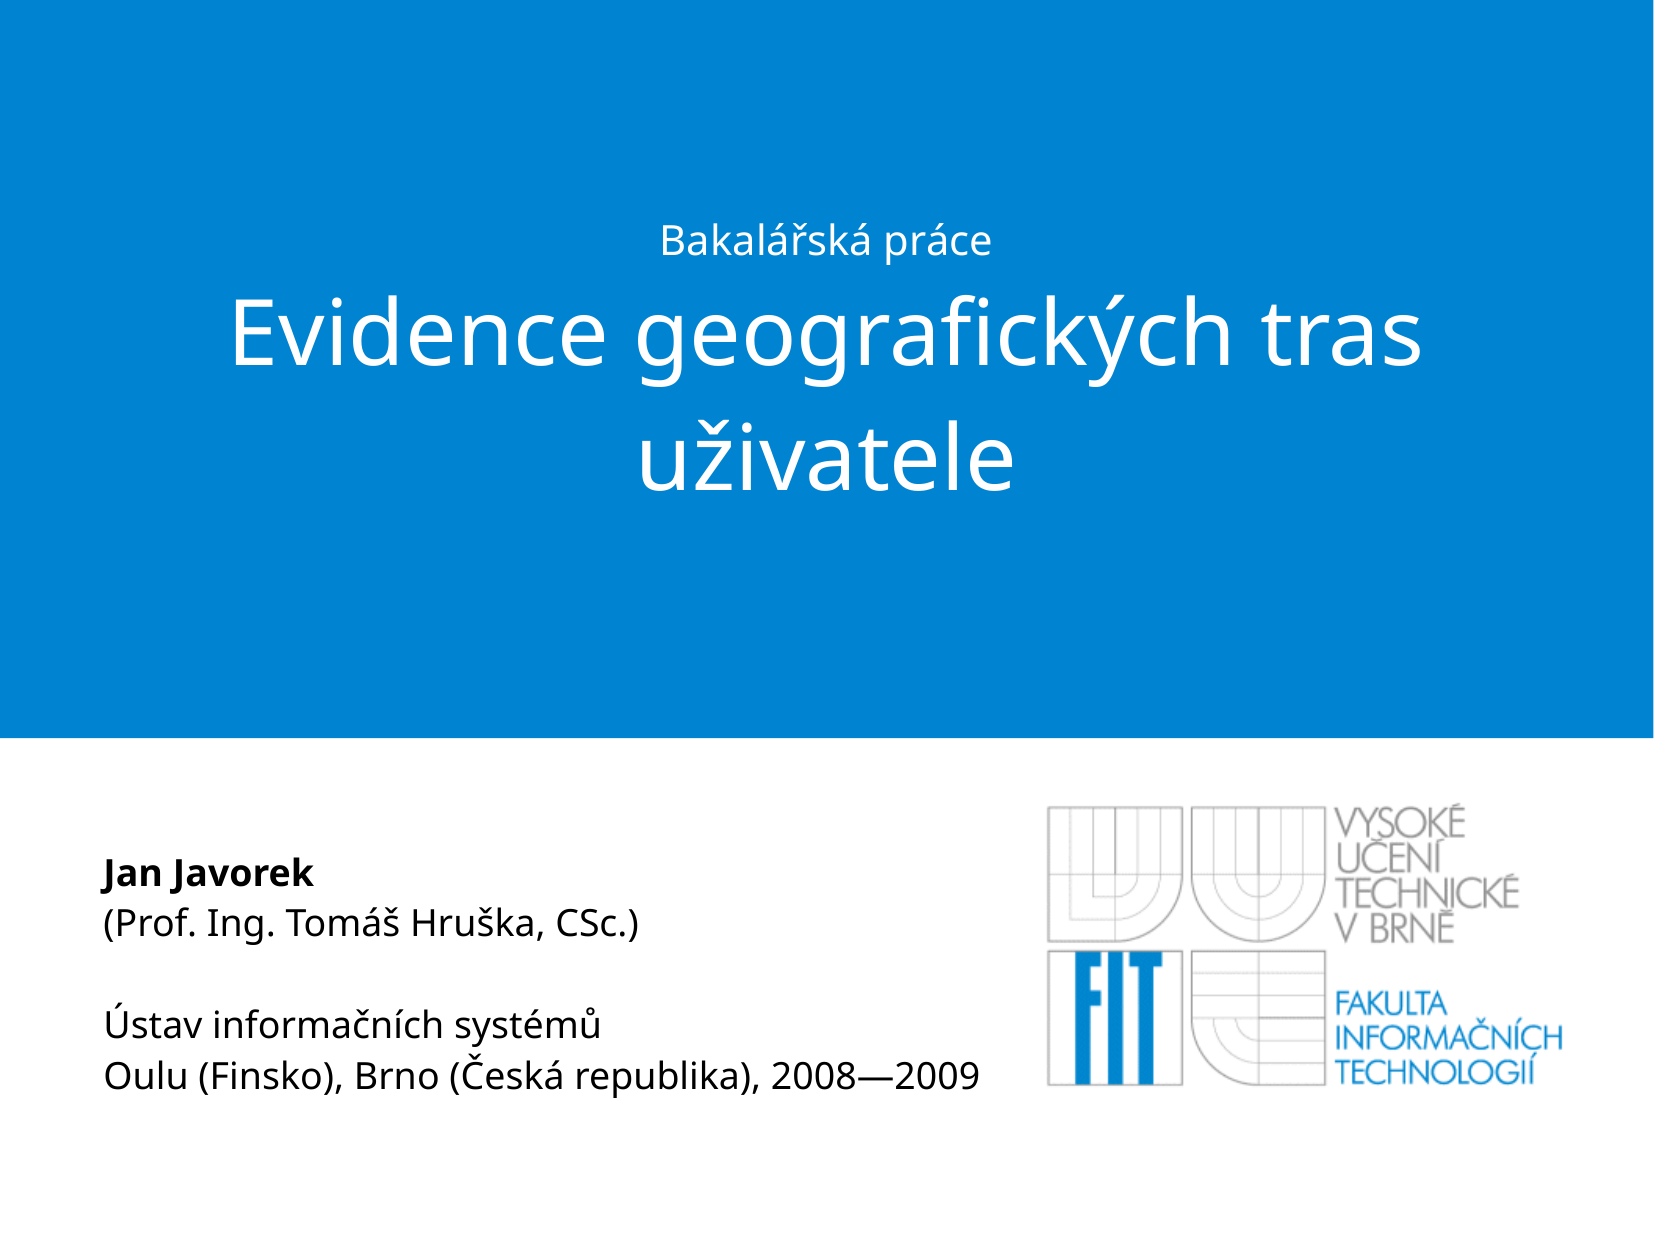

# Bakalářská práce Evidence geografických tras uživatele
Jan Javorek
(Prof. Ing. Tomáš Hruška, CSc.)
Ústav informačních systémů
Oulu (Finsko), Brno (Česká republika), 2008—2009